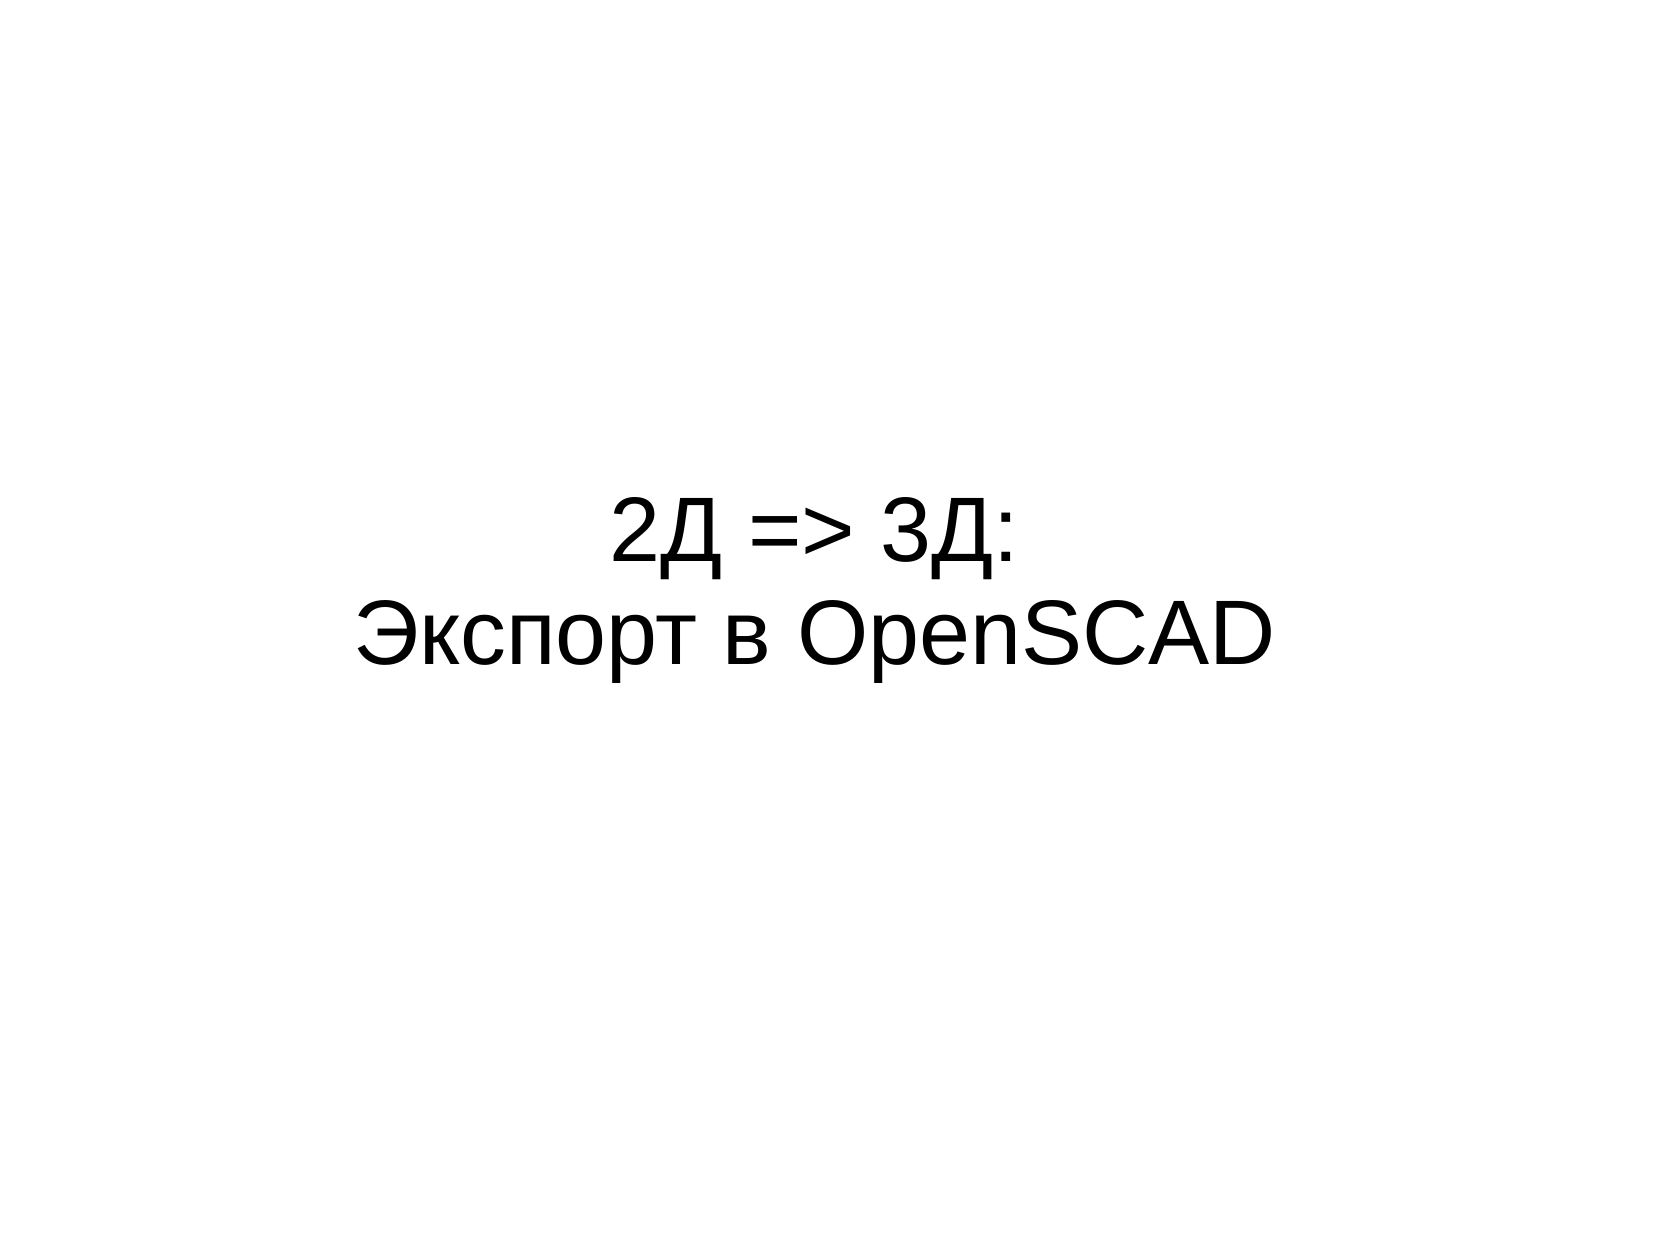

# 2Д => 3Д: Экспорт в OpenSCAD